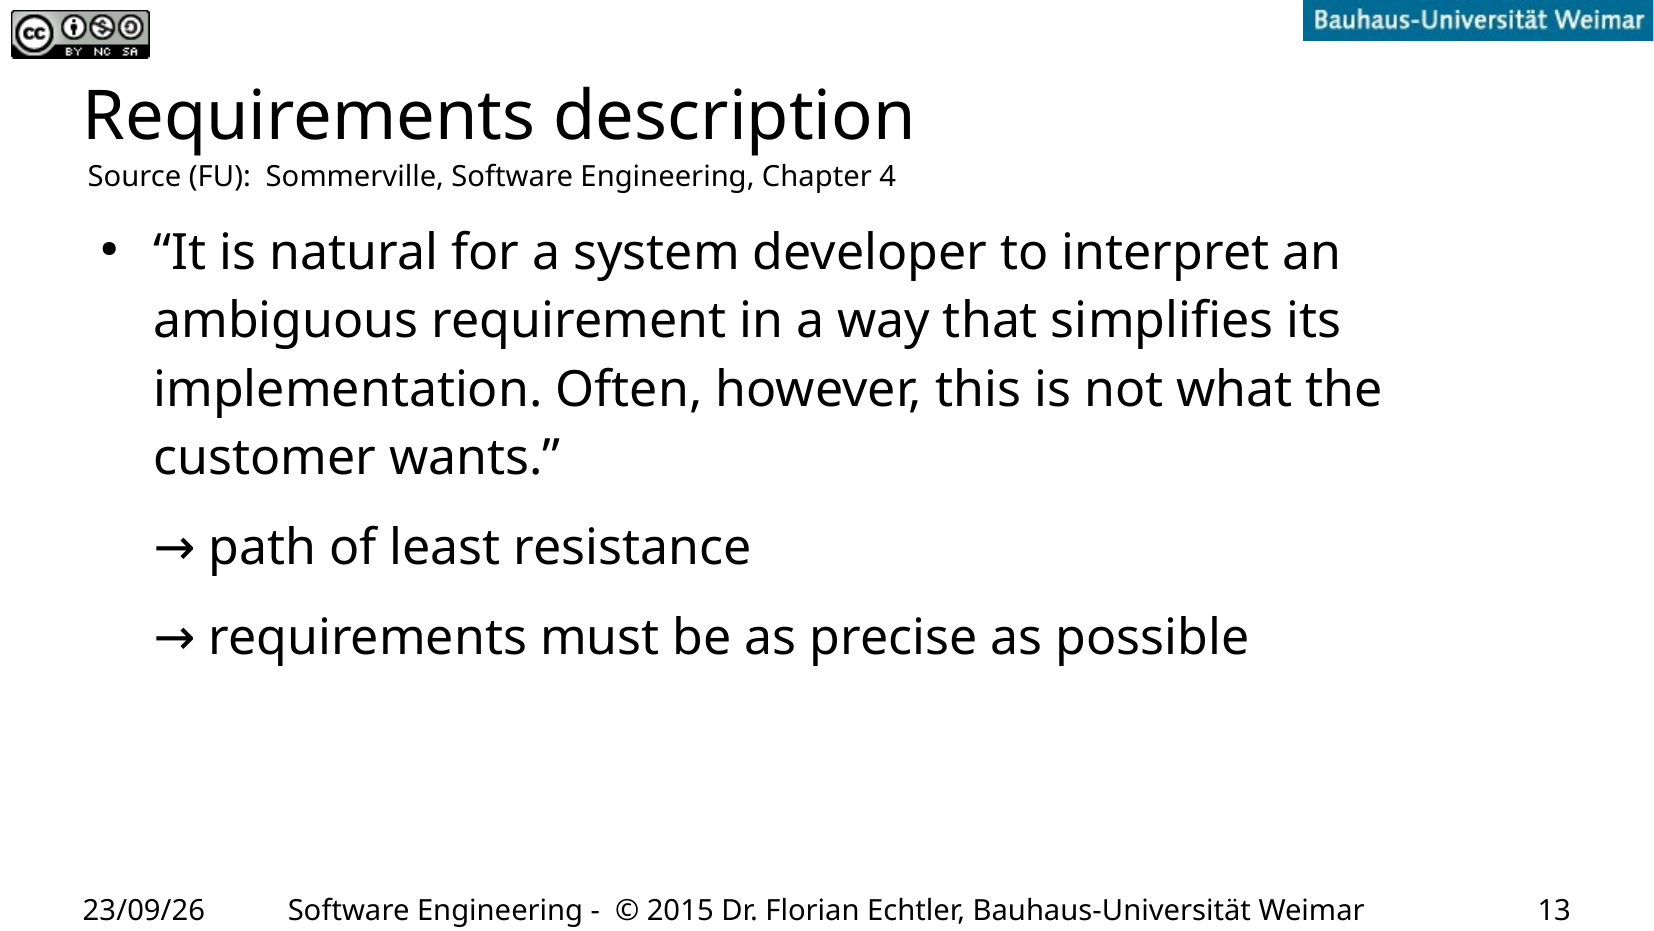

# Requirements description
Source (FU): Sommerville, Software Engineering, Chapter 4
“It is natural for a system developer to interpret an ambiguous requirement in a way that simplifies its implementation. Often, however, this is not what the customer wants.”
→ path of least resistance
→ requirements must be as precise as possible
Software Engineering - © 2015 Dr. Florian Echtler, Bauhaus-Universität Weimar
13